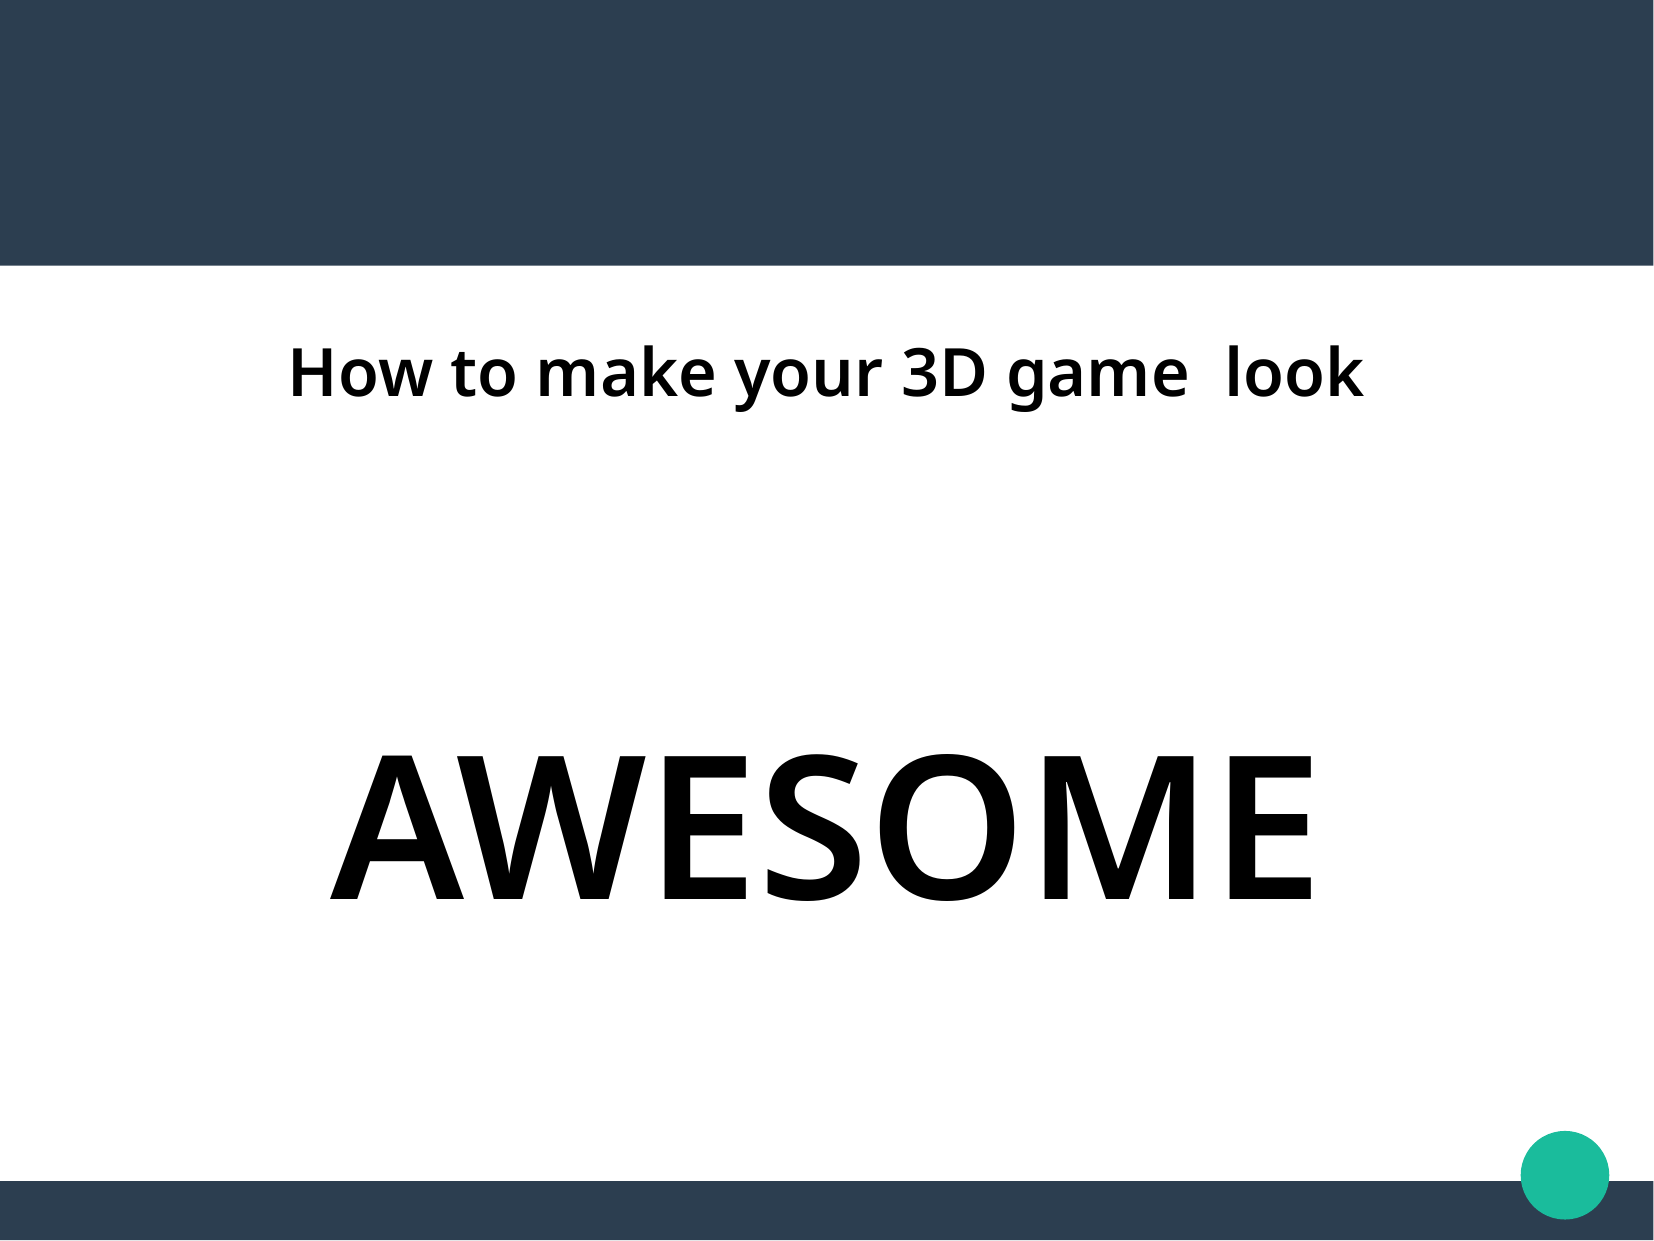

# How to make your 3D game look
AWESOME